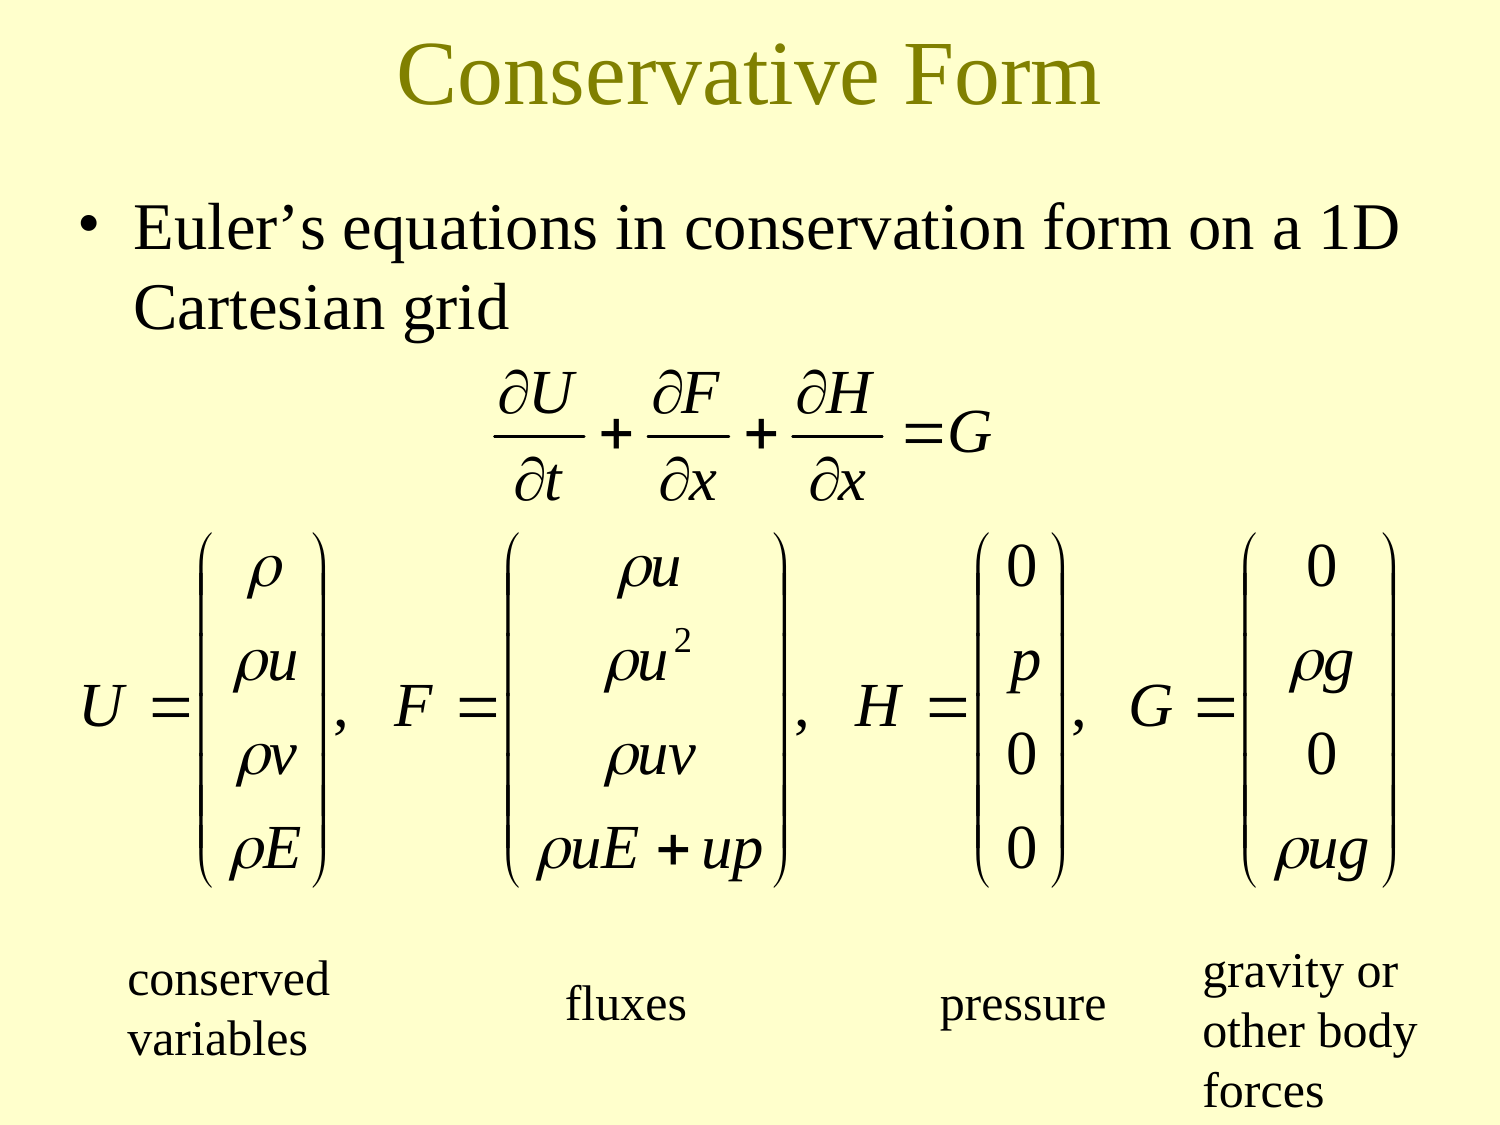

# Conservative Form
Euler’s equations in conservation form on a 1D Cartesian grid
gravity or
other body
forces
conserved
variables
fluxes
pressure